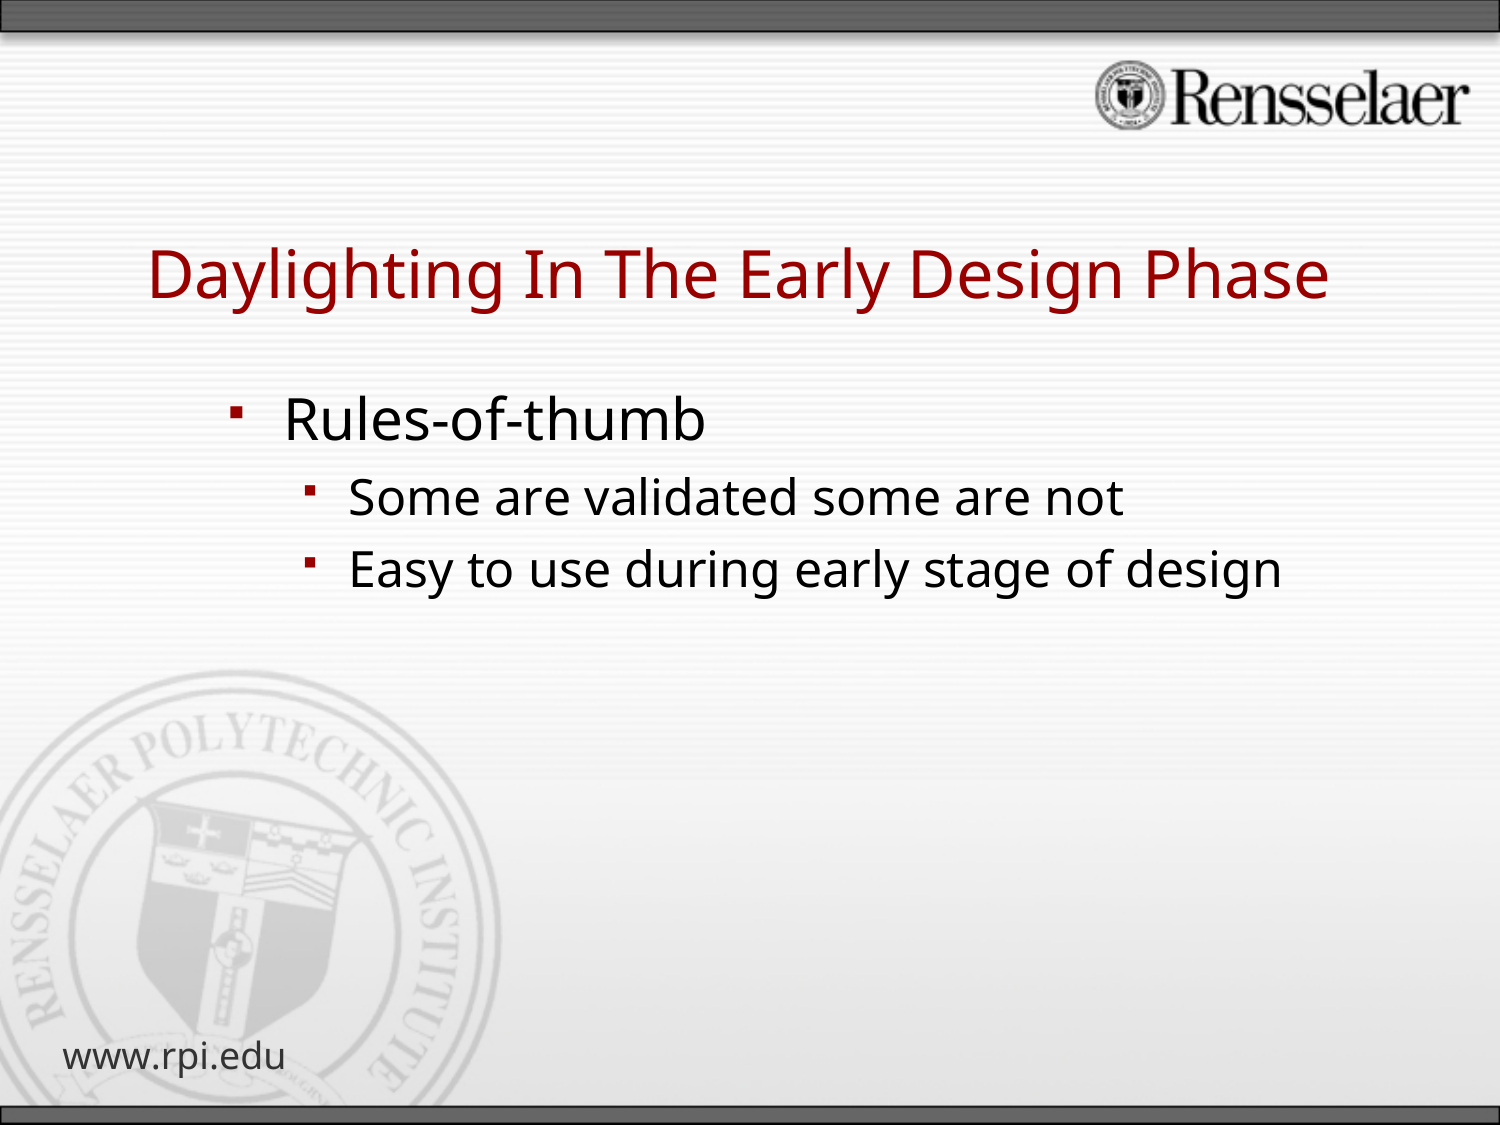

# Daylighting In The Early Design Phase
Rules-of-thumb
Some are validated some are not
Easy to use during early stage of design